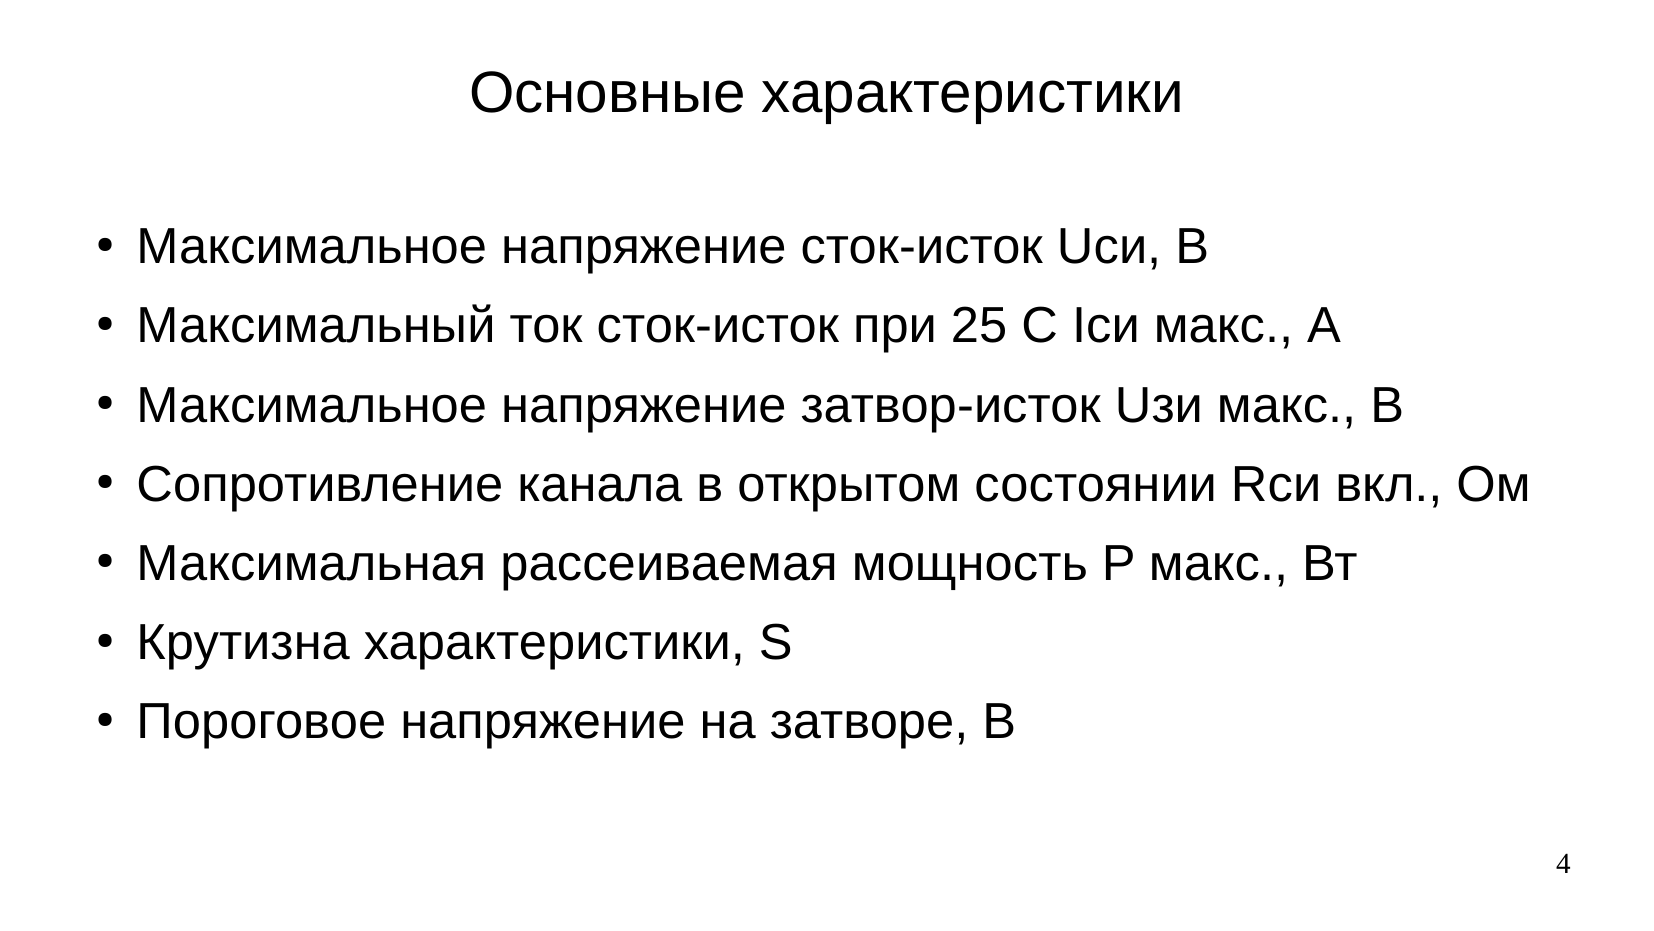

# Основные характеристики
Максимальное напряжение сток-исток Uси, В
Максимальный ток сток-исток при 25 С Iси макс., А
Максимальное напряжение затвор-исток Uзи макс., В
Сопротивление канала в открытом состоянии Rси вкл., Ом
Максимальная рассеиваемая мощность P макс., Вт
Крутизна характеристики, S
Пороговое напряжение на затворе, В
4